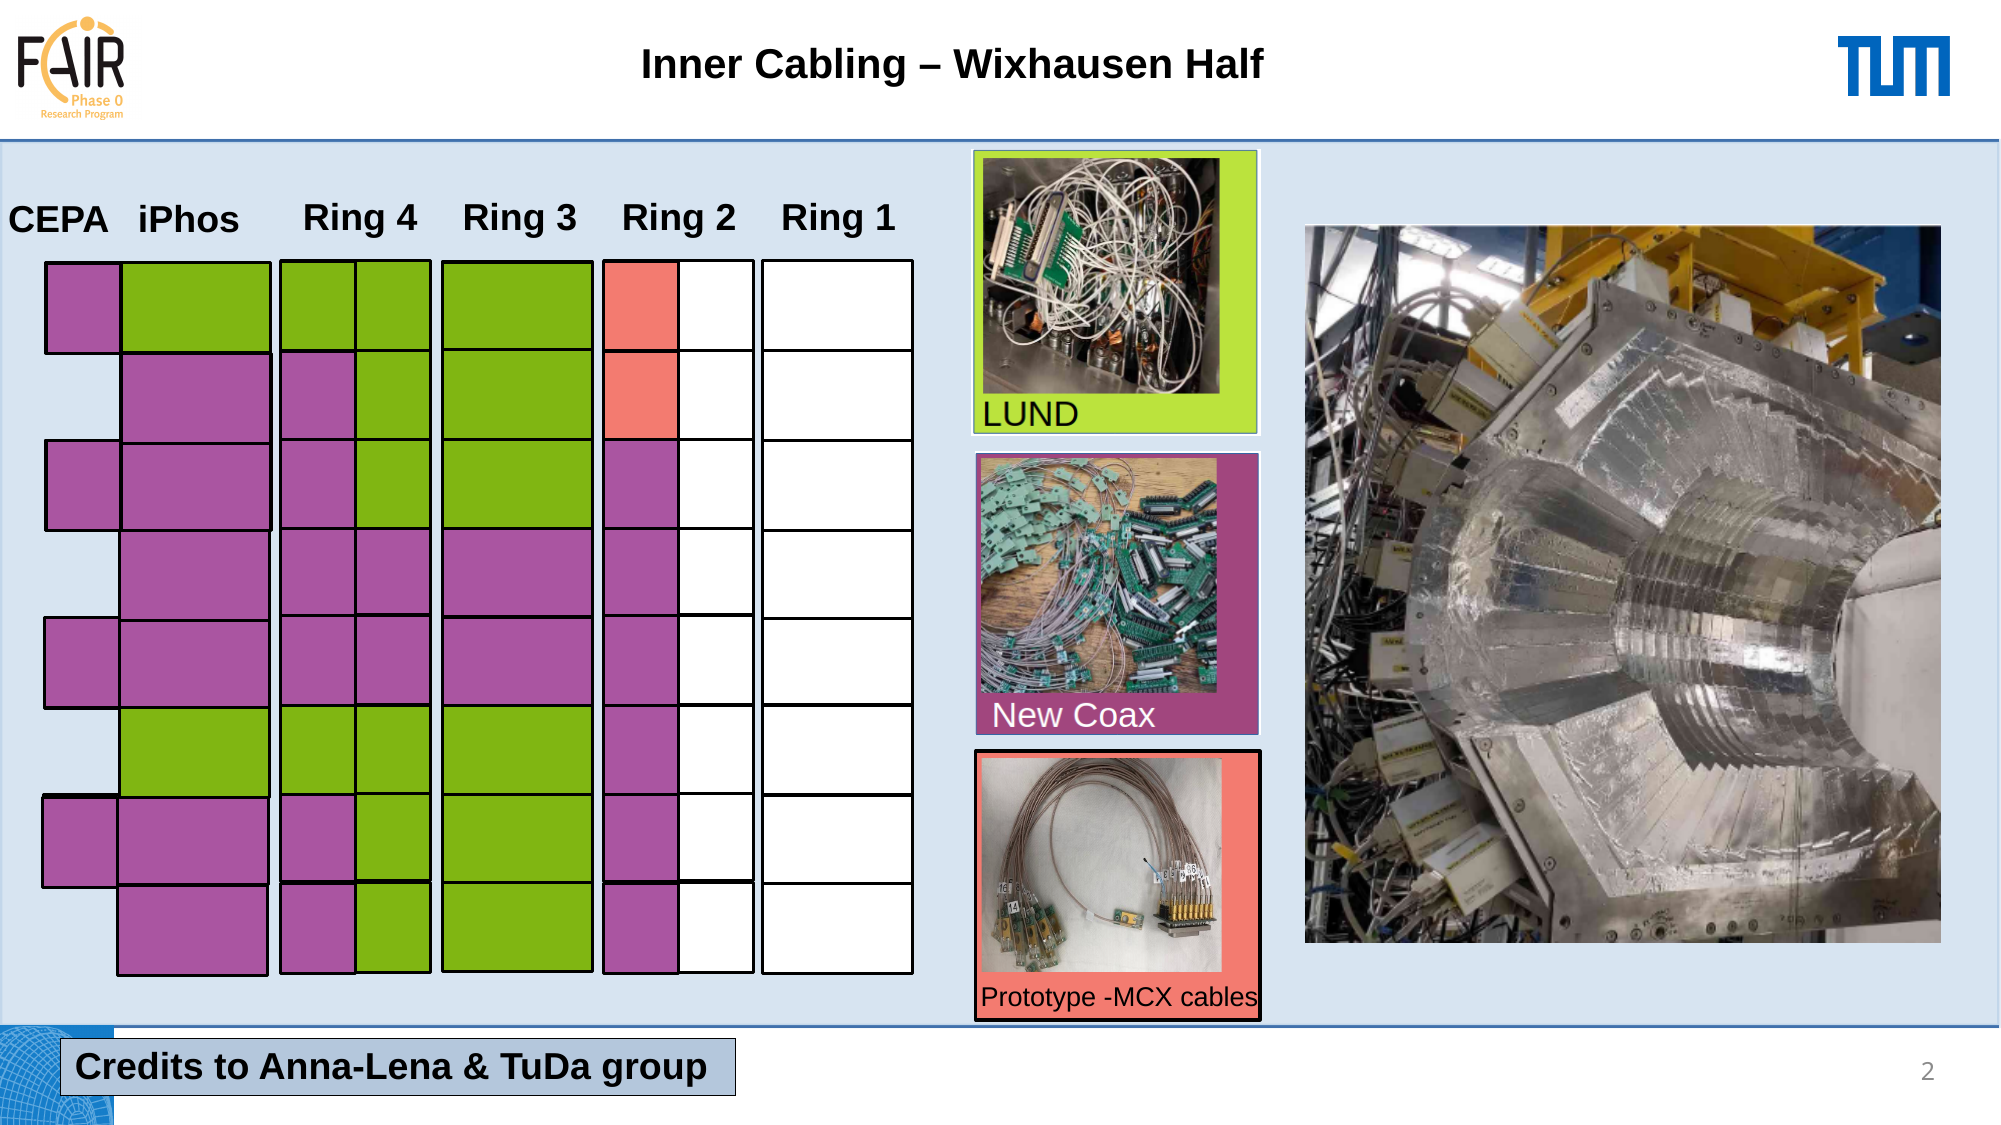

Inner Cabling – Wixhausen Half
Ring 4
Ring 3
Ring 2
Ring 1
CEPA
iPhos
Prototype -MCX cables
Credits to Anna-Lena & TuDa group
2